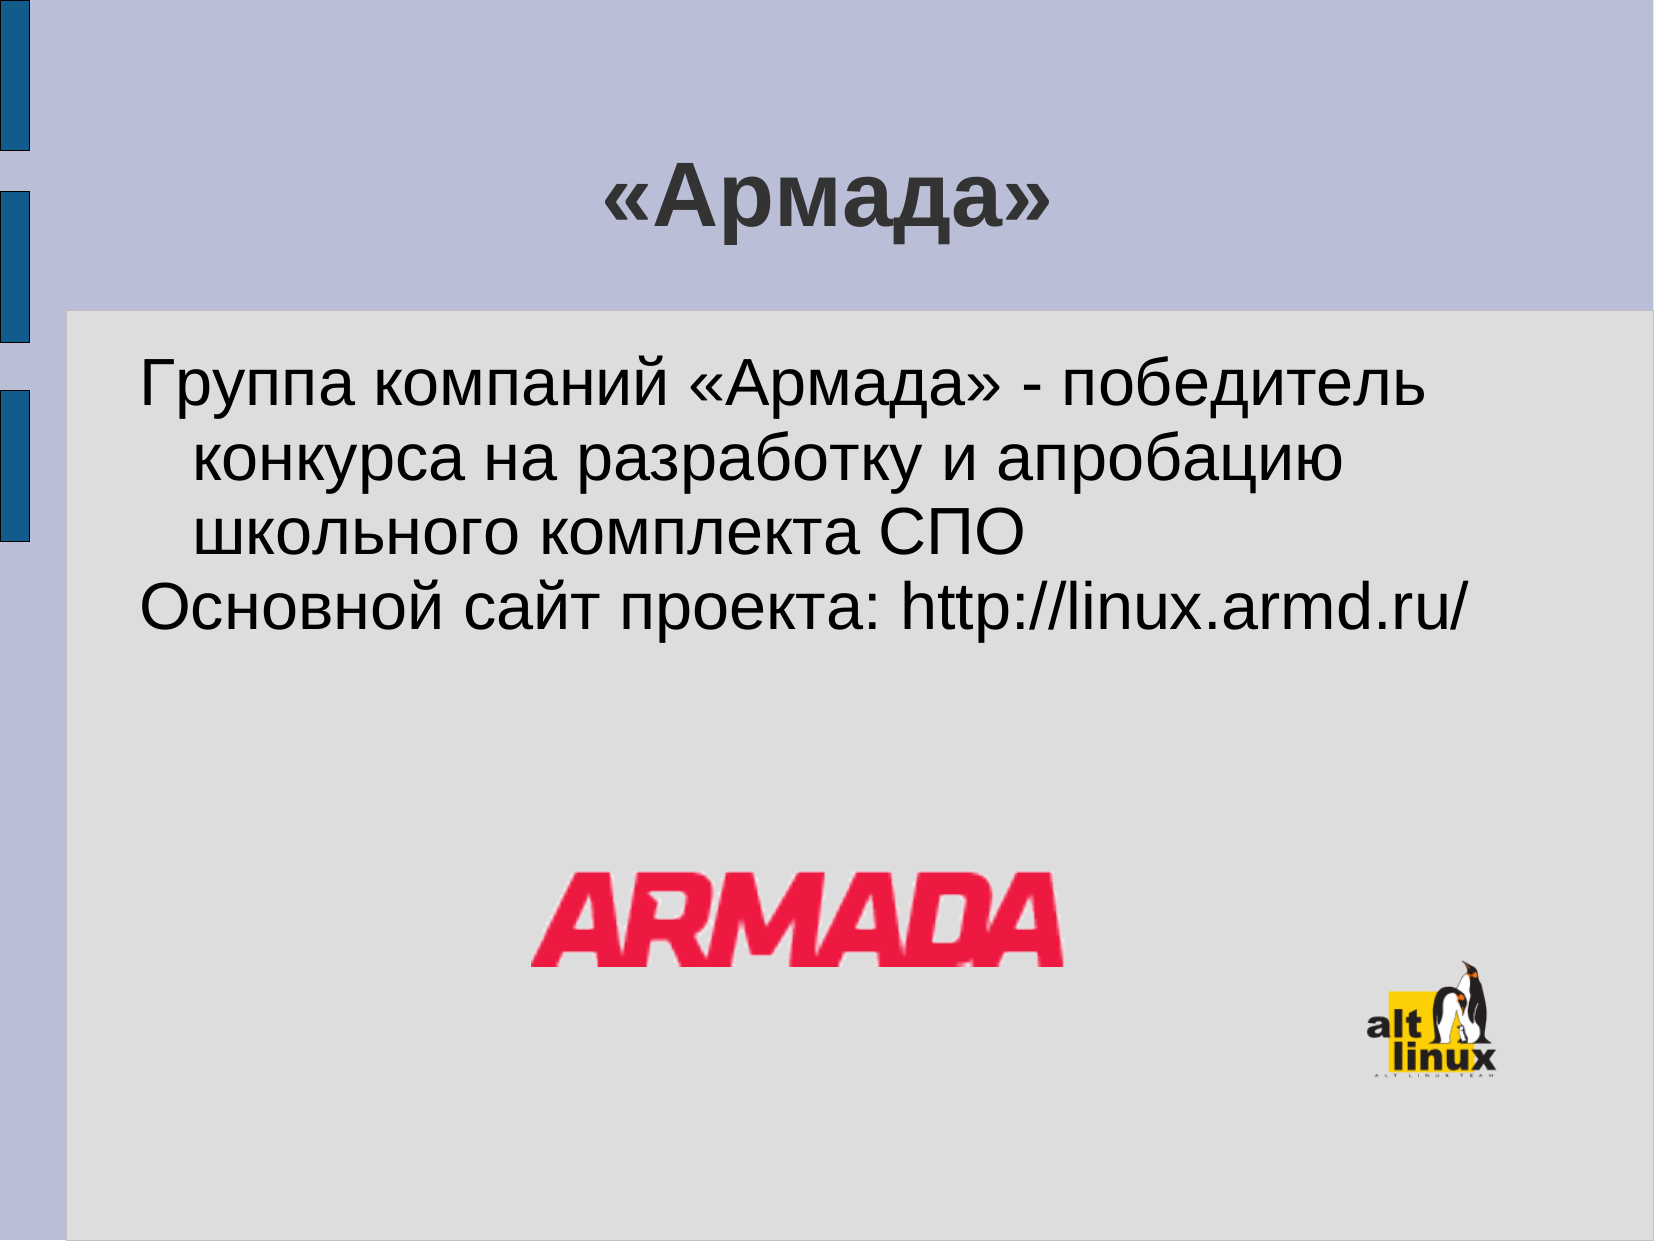

# «Армада»
Группа компаний «Армада» - победитель конкурса на разработку и апробацию школьного комплекта СПО
Основной сайт проекта: http://linux.armd.ru/